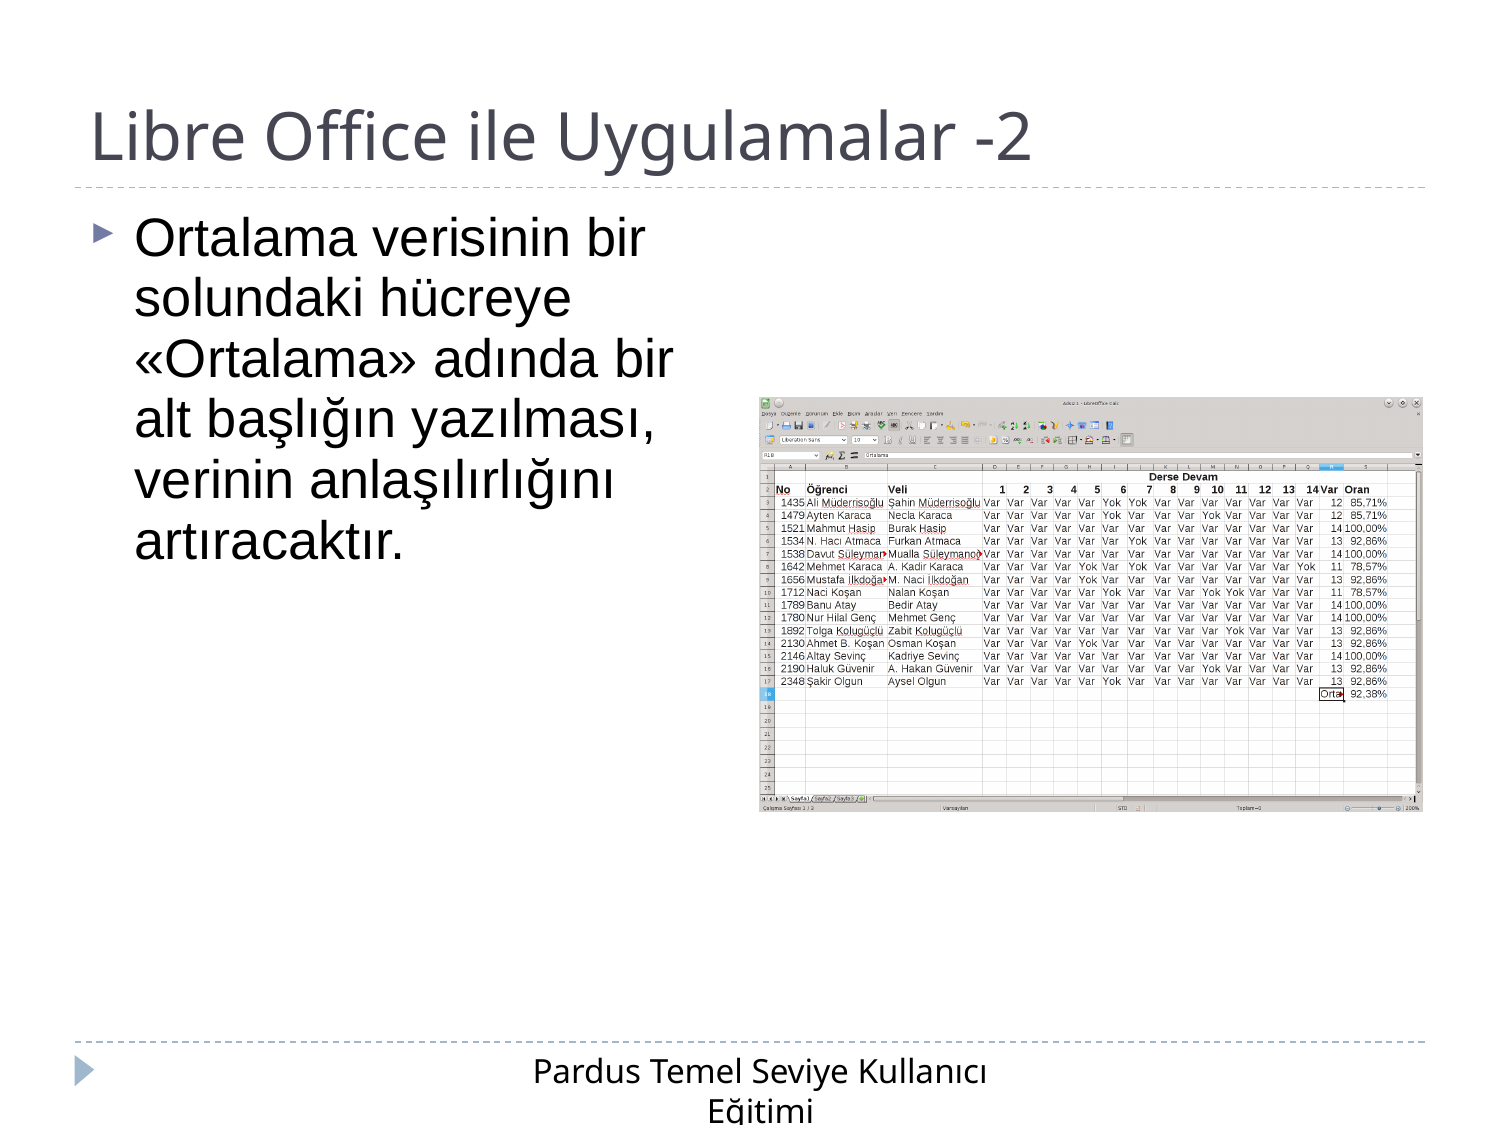

# Libre Office ile Uygulamalar -2
Ortalama verisinin bir solundaki hücreye «Ortalama» adında bir alt başlığın yazılması, verinin anlaşılırlığını artıracaktır.